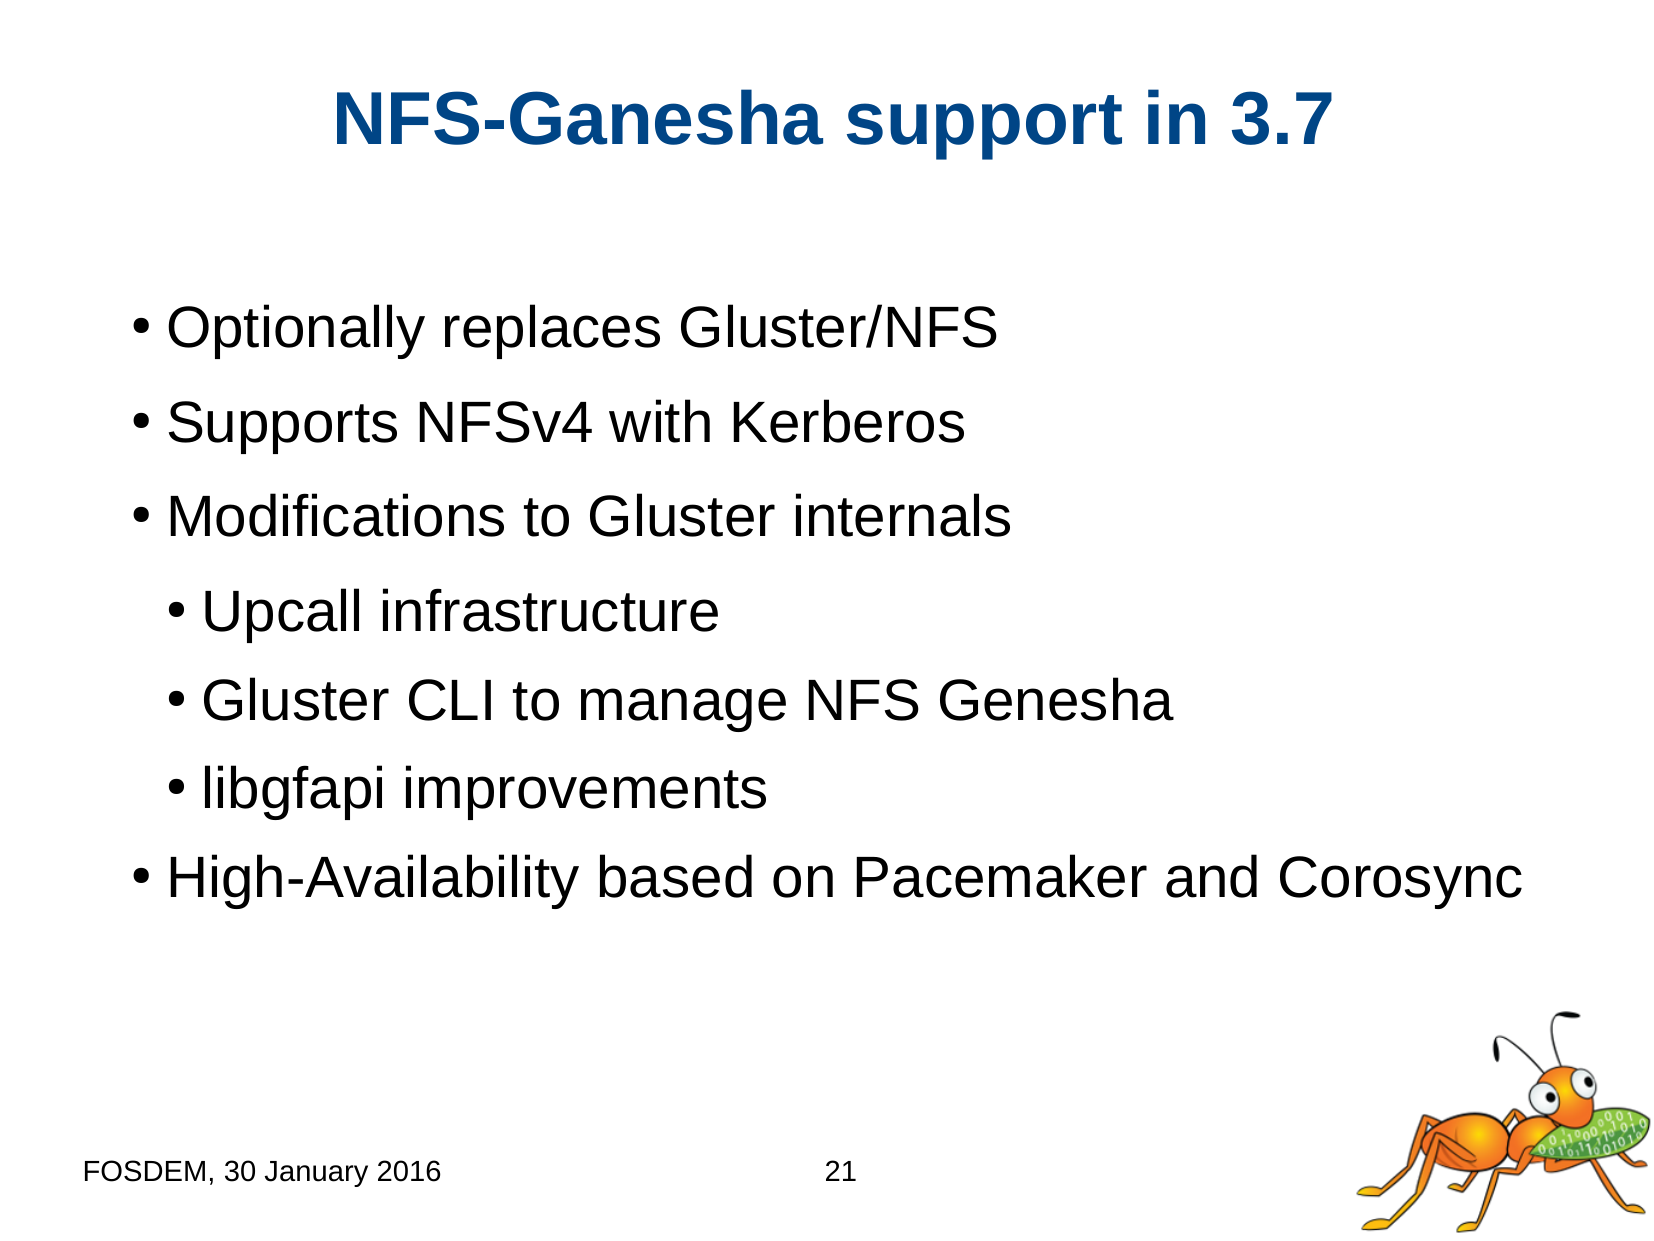

NFS-Ganesha support in 3.7
# Optionally replaces Gluster/NFS
Supports NFSv4 with Kerberos
Modifications to Gluster internals
Upcall infrastructure
Gluster CLI to manage NFS Genesha
libgfapi improvements
High-Availability based on Pacemaker and Corosync
FOSDEM, 31 January 2015
21